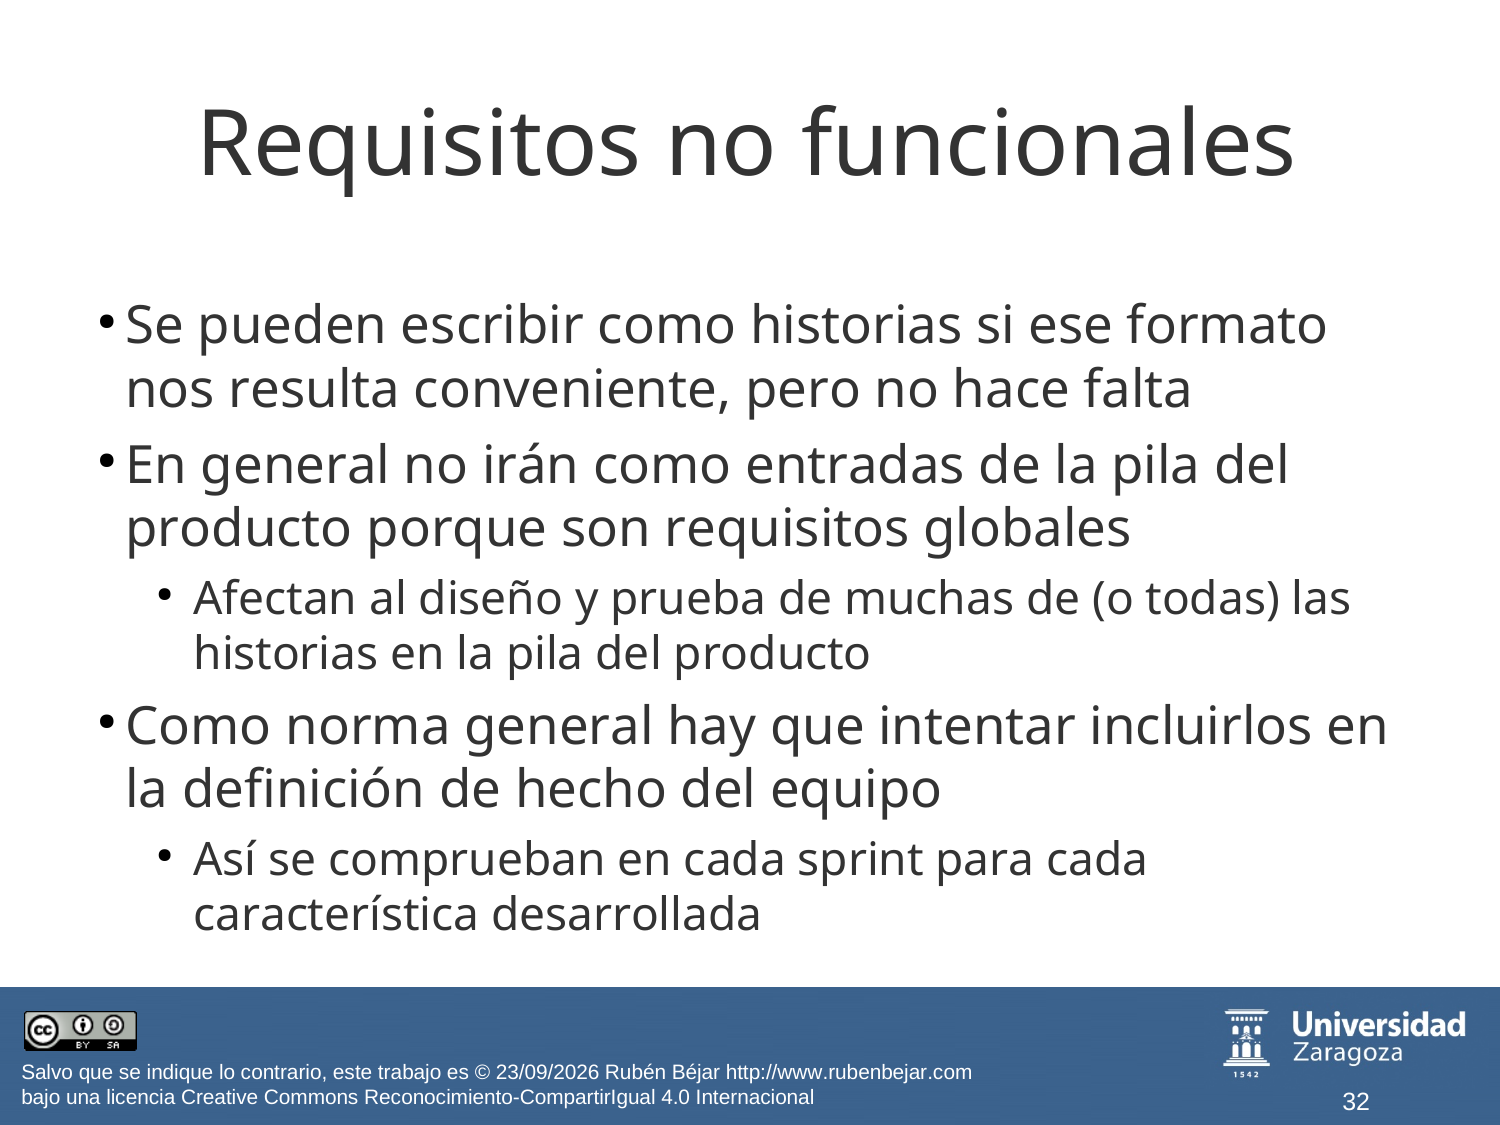

# Requisitos no funcionales
Se pueden escribir como historias si ese formato nos resulta conveniente, pero no hace falta
En general no irán como entradas de la pila del producto porque son requisitos globales
Afectan al diseño y prueba de muchas de (o todas) las historias en la pila del producto
Como norma general hay que intentar incluirlos en la definición de hecho del equipo
Así se comprueban en cada sprint para cada característica desarrollada